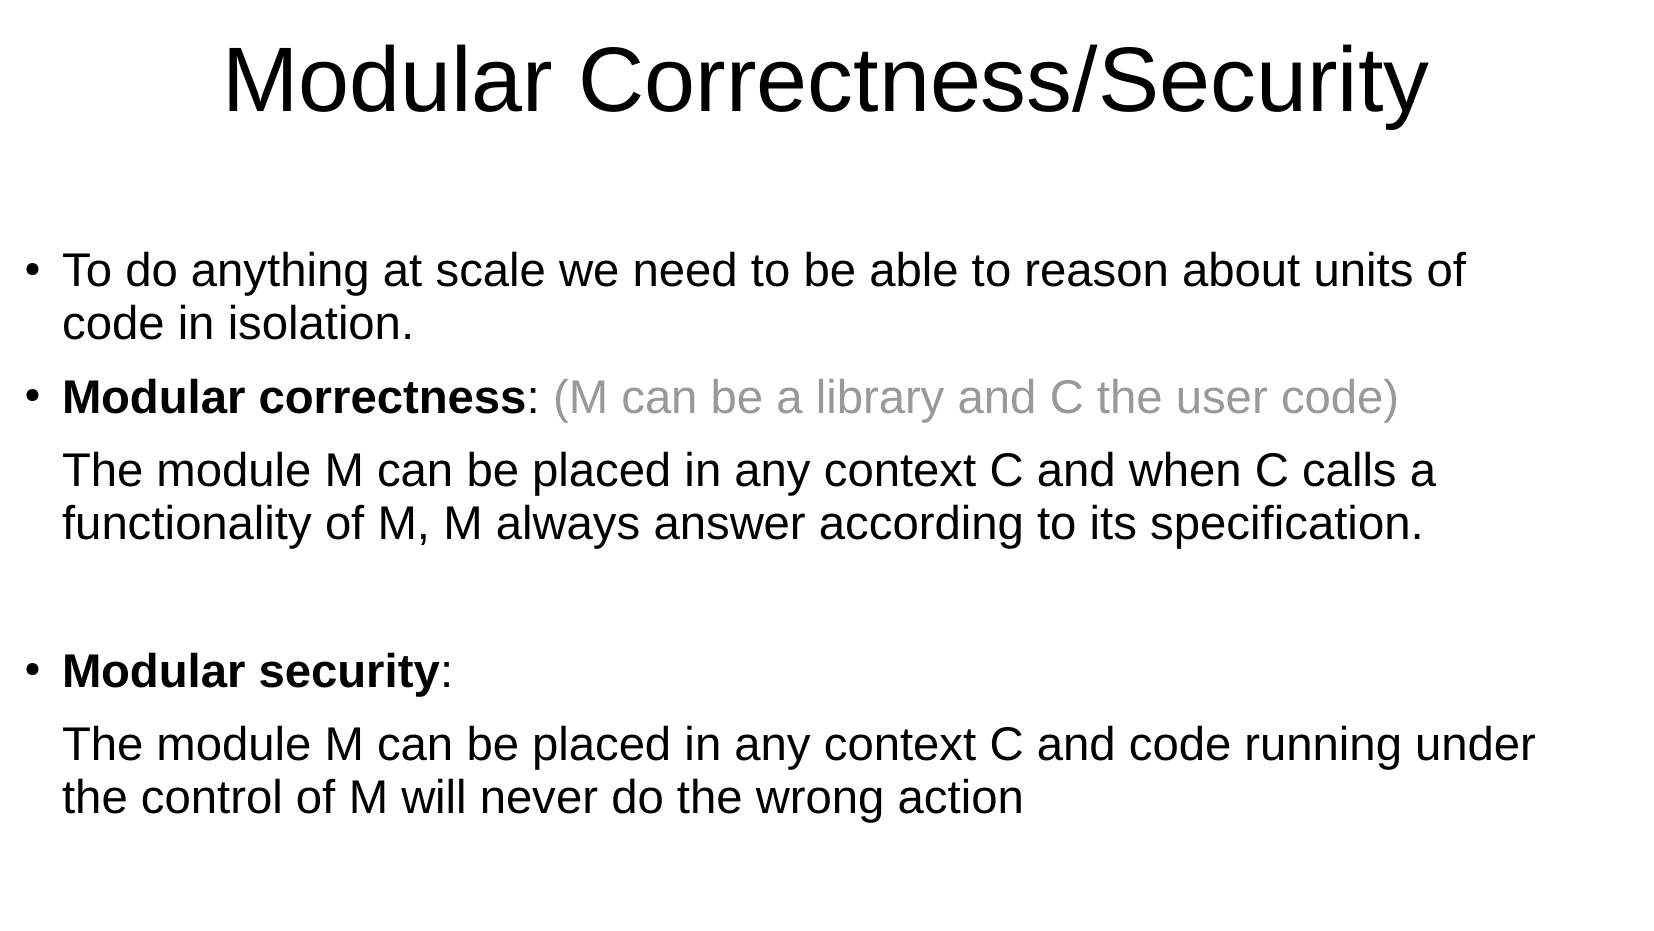

# Modular Correctness/Security
To do anything at scale we need to be able to reason about units of code in isolation.
Modular correctness: (M can be a library and C the user code)
The module M can be placed in any context C and when C calls a functionality of M, M always answer according to its specification.
Modular security:
The module M can be placed in any context C and code running under the control of M will never do the wrong action